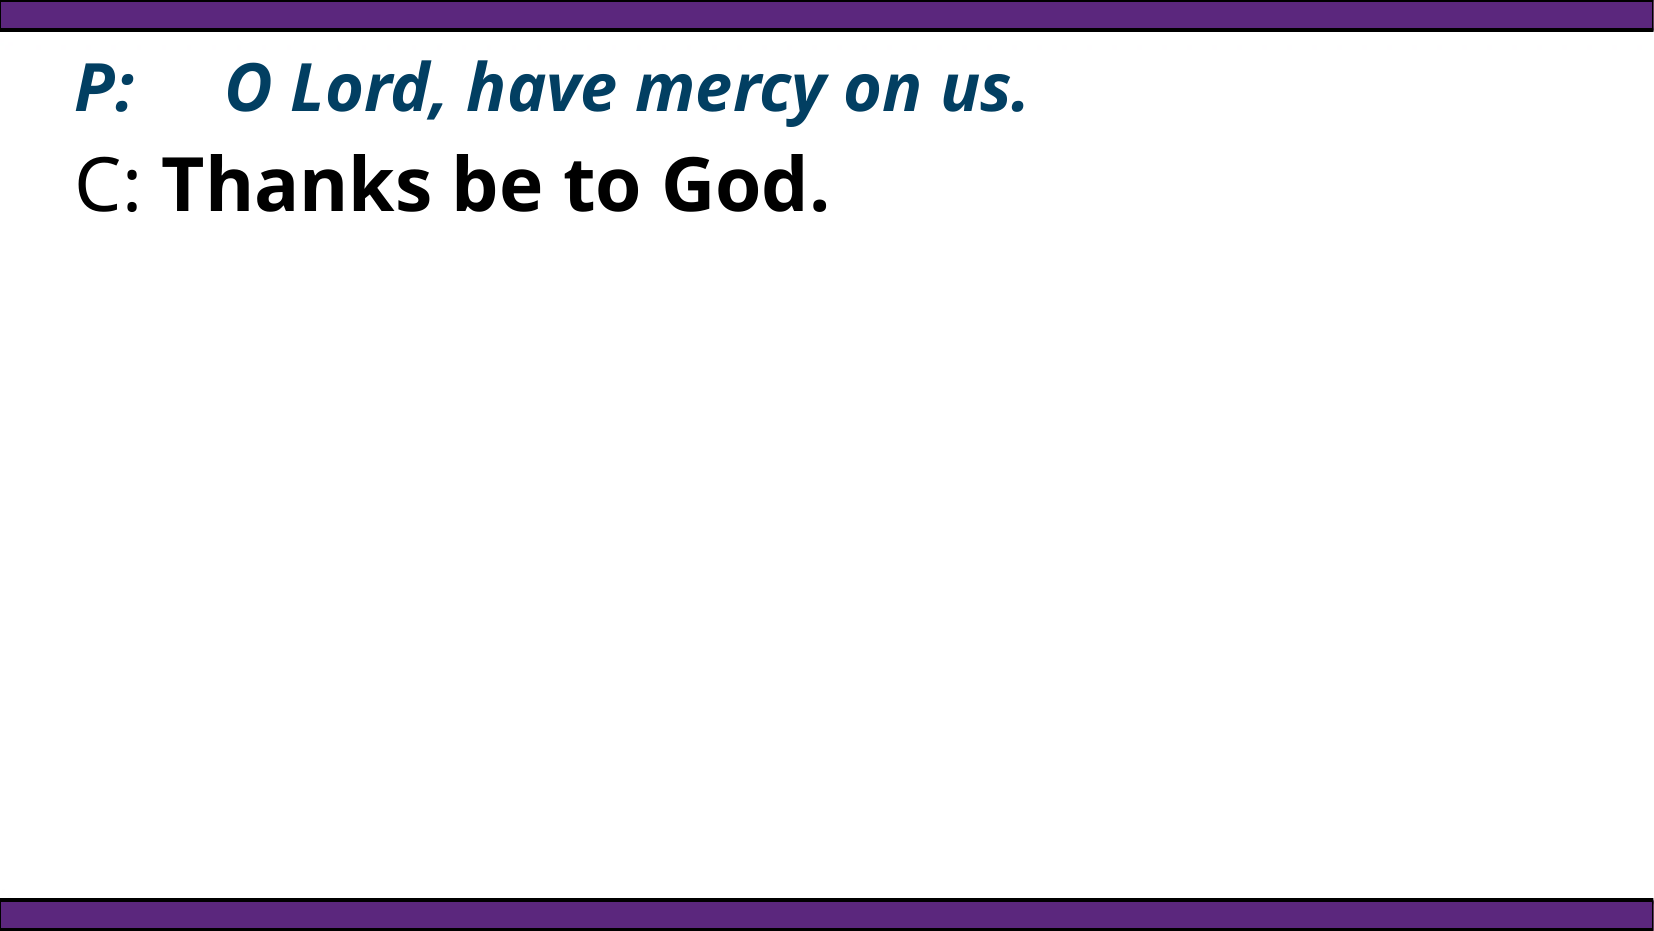

P: 	O Lord, have mercy on us.
C: Thanks be to God.